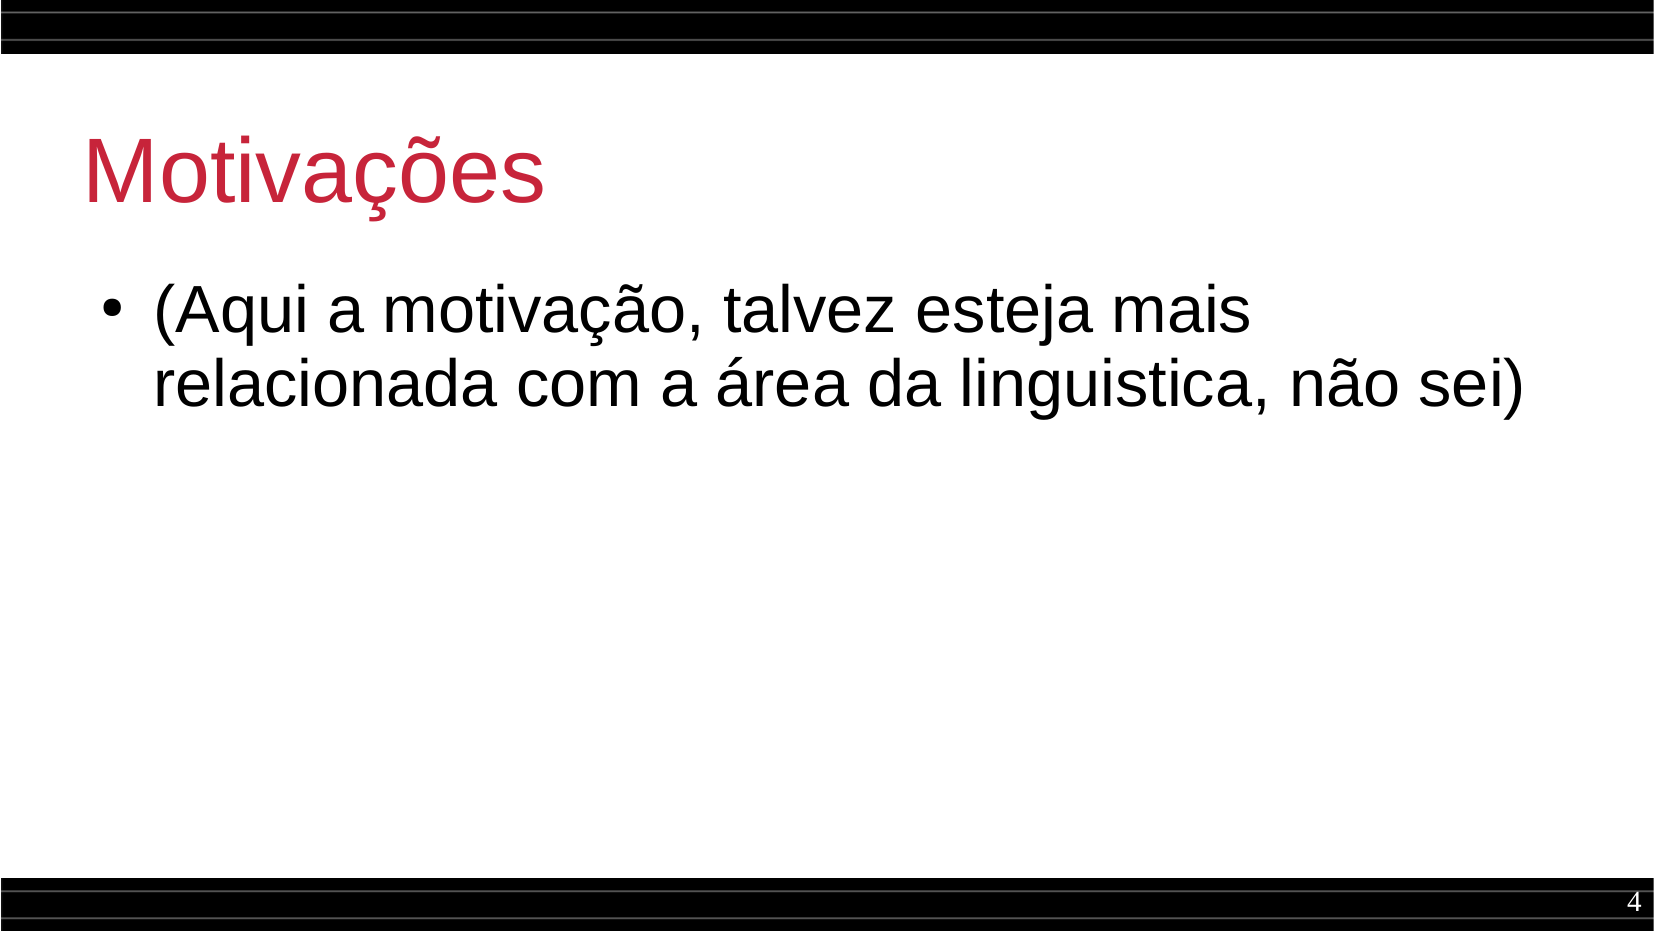

# Motivações
(Aqui a motivação, talvez esteja mais relacionada com a área da linguistica, não sei)